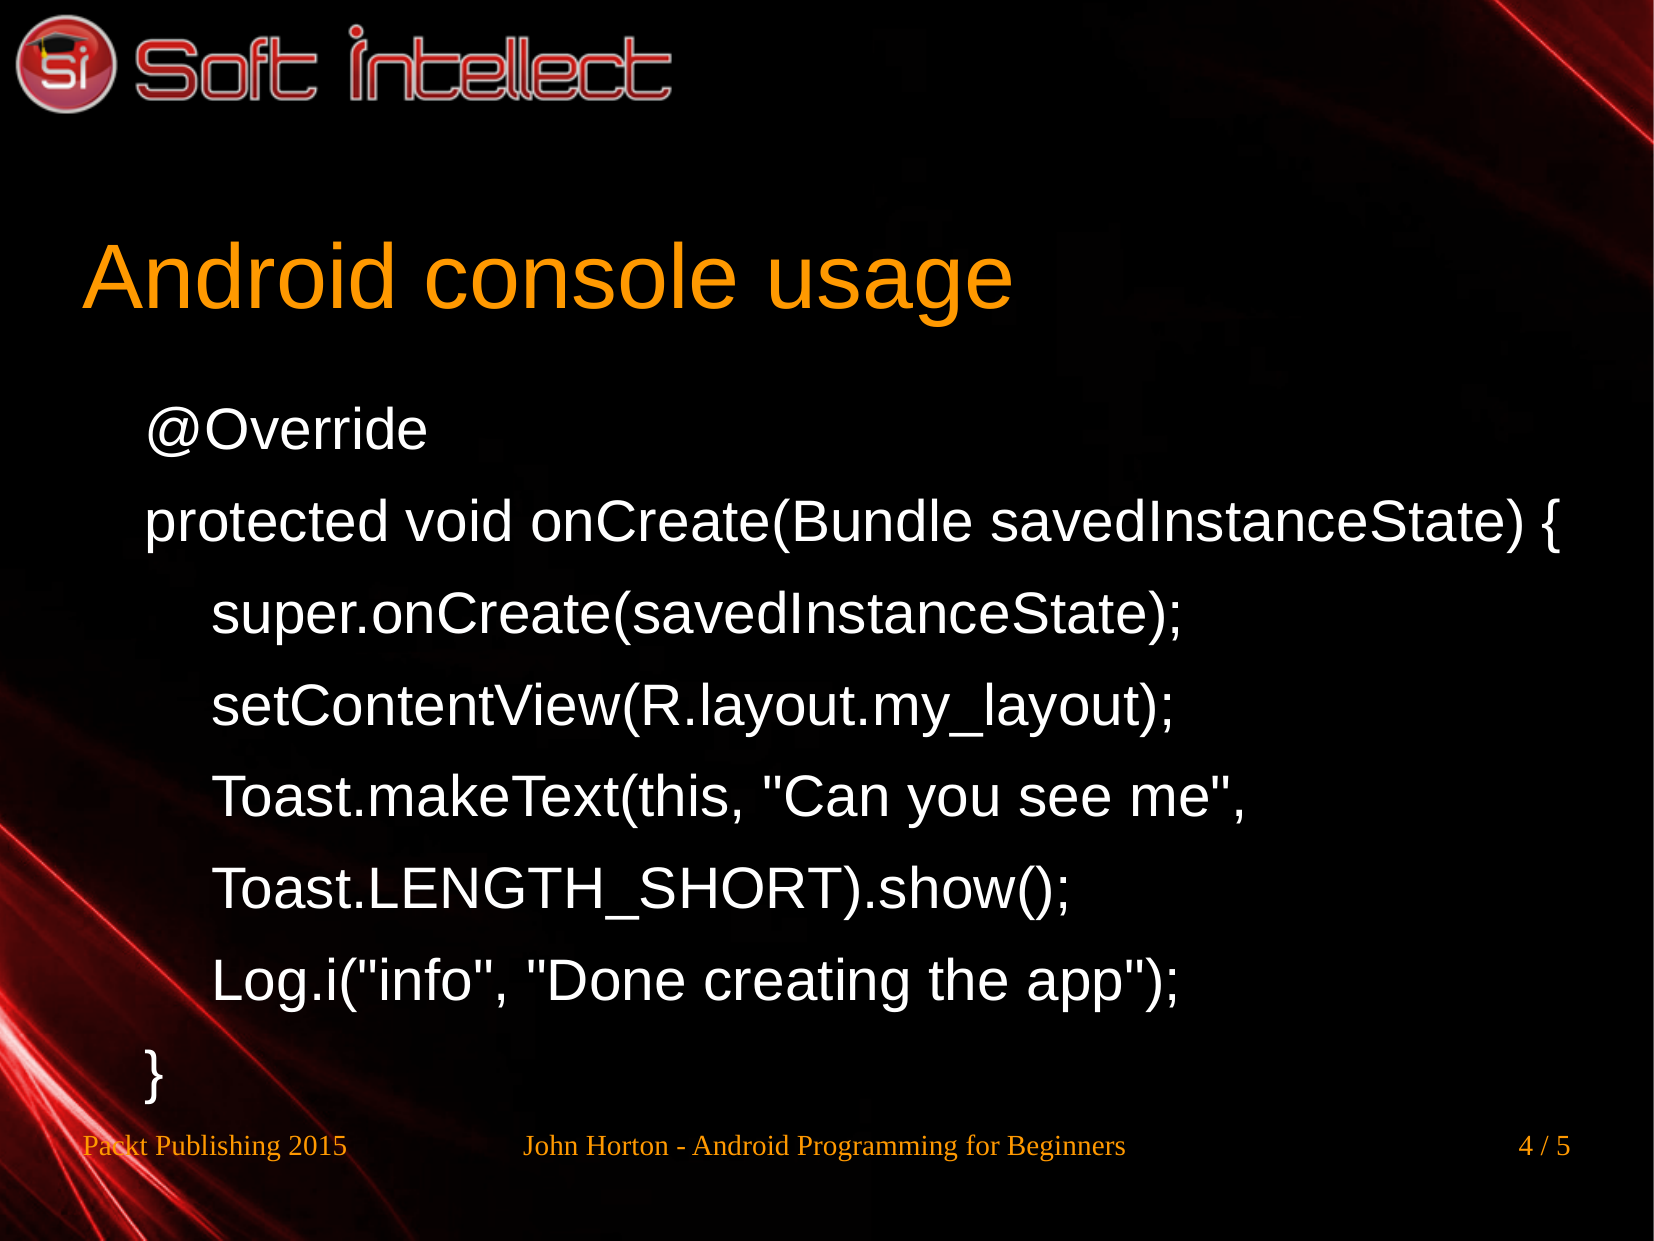

# Android console usage
@Override
protected void onCreate(Bundle savedInstanceState) {
	super.onCreate(savedInstanceState);
	setContentView(R.layout.my_layout);
	Toast.makeText(this, "Can you see me",
	Toast.LENGTH_SHORT).show();
	Log.i("info", "Done creating the app");
}
Packt Publishing 2015
John Horton - Android Programming for Beginners
4